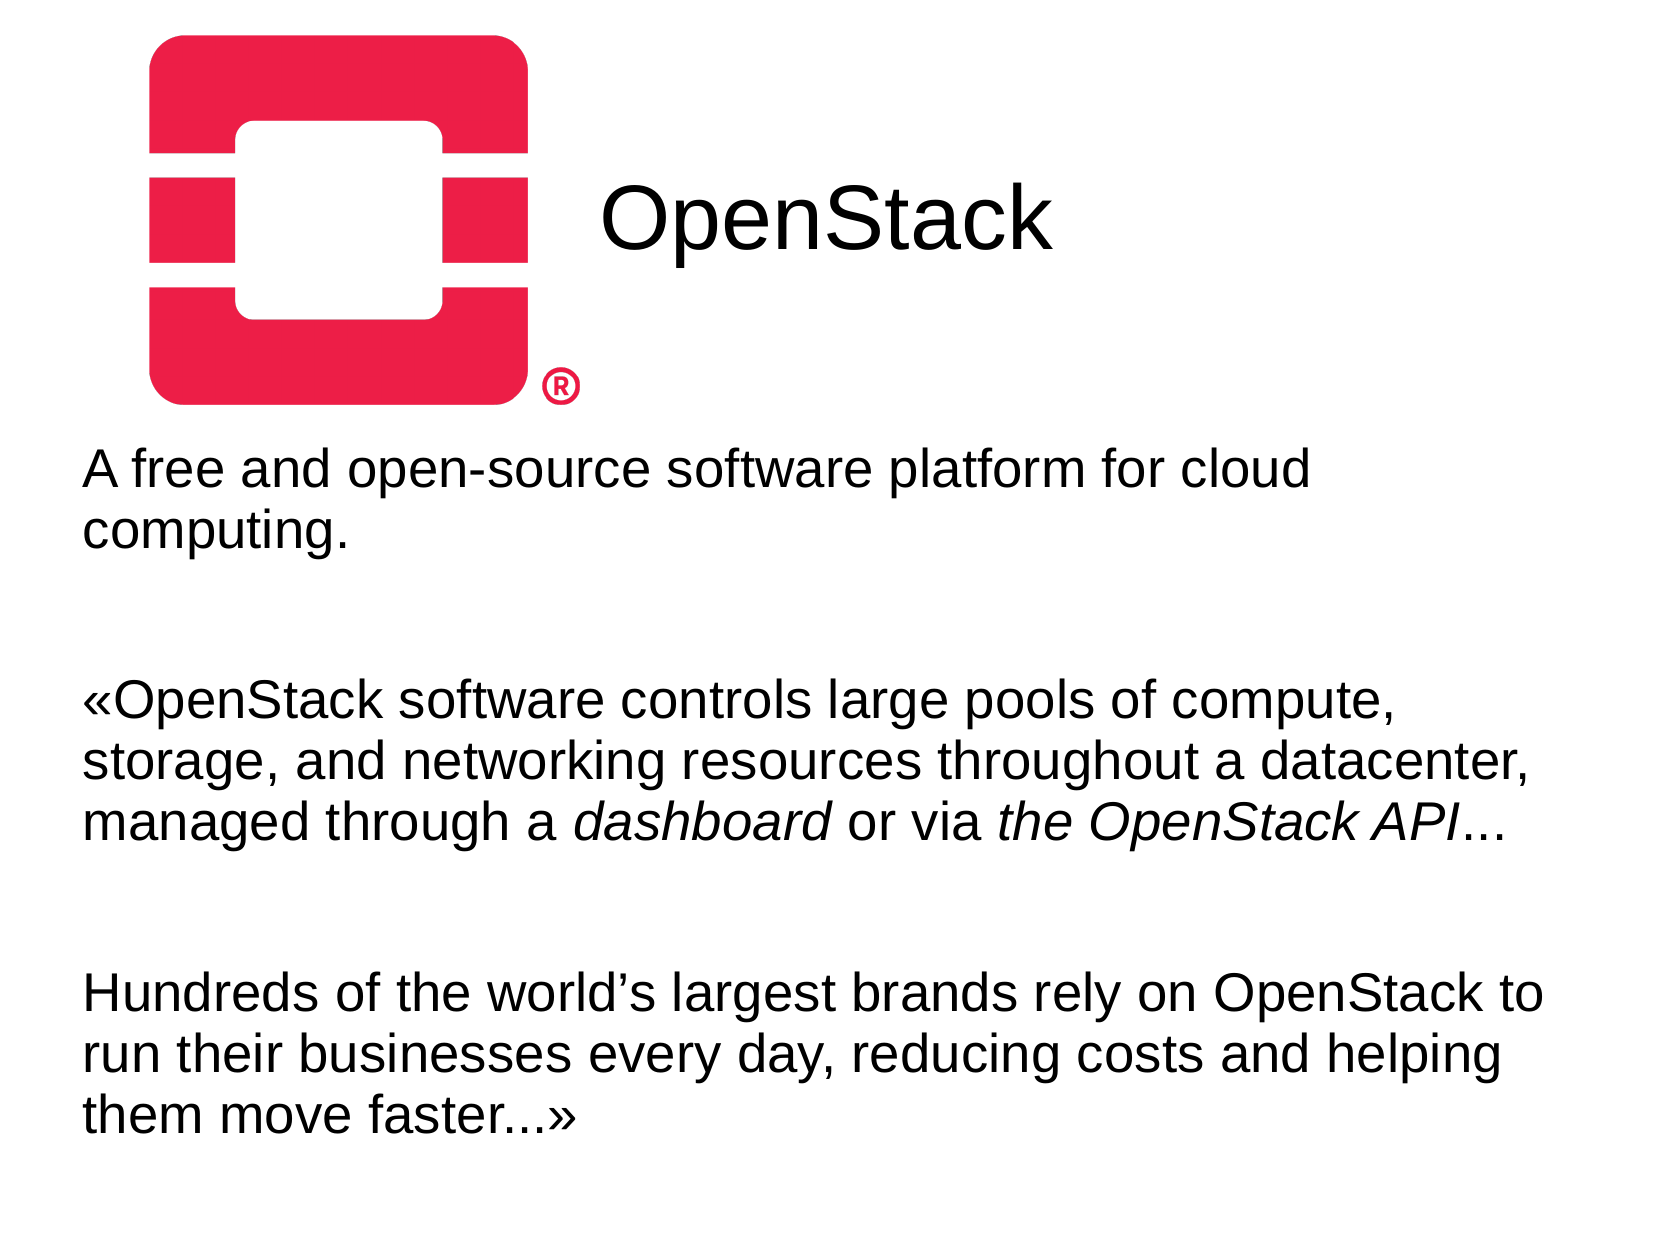

# OpenStack
A free and open-source software platform for cloud computing.
«OpenStack software controls large pools of compute, storage, and networking resources throughout a datacenter, managed through a dashboard or via the OpenStack API...
Hundreds of the world’s largest brands rely on OpenStack to run their businesses every day, reducing costs and helping them move faster...»